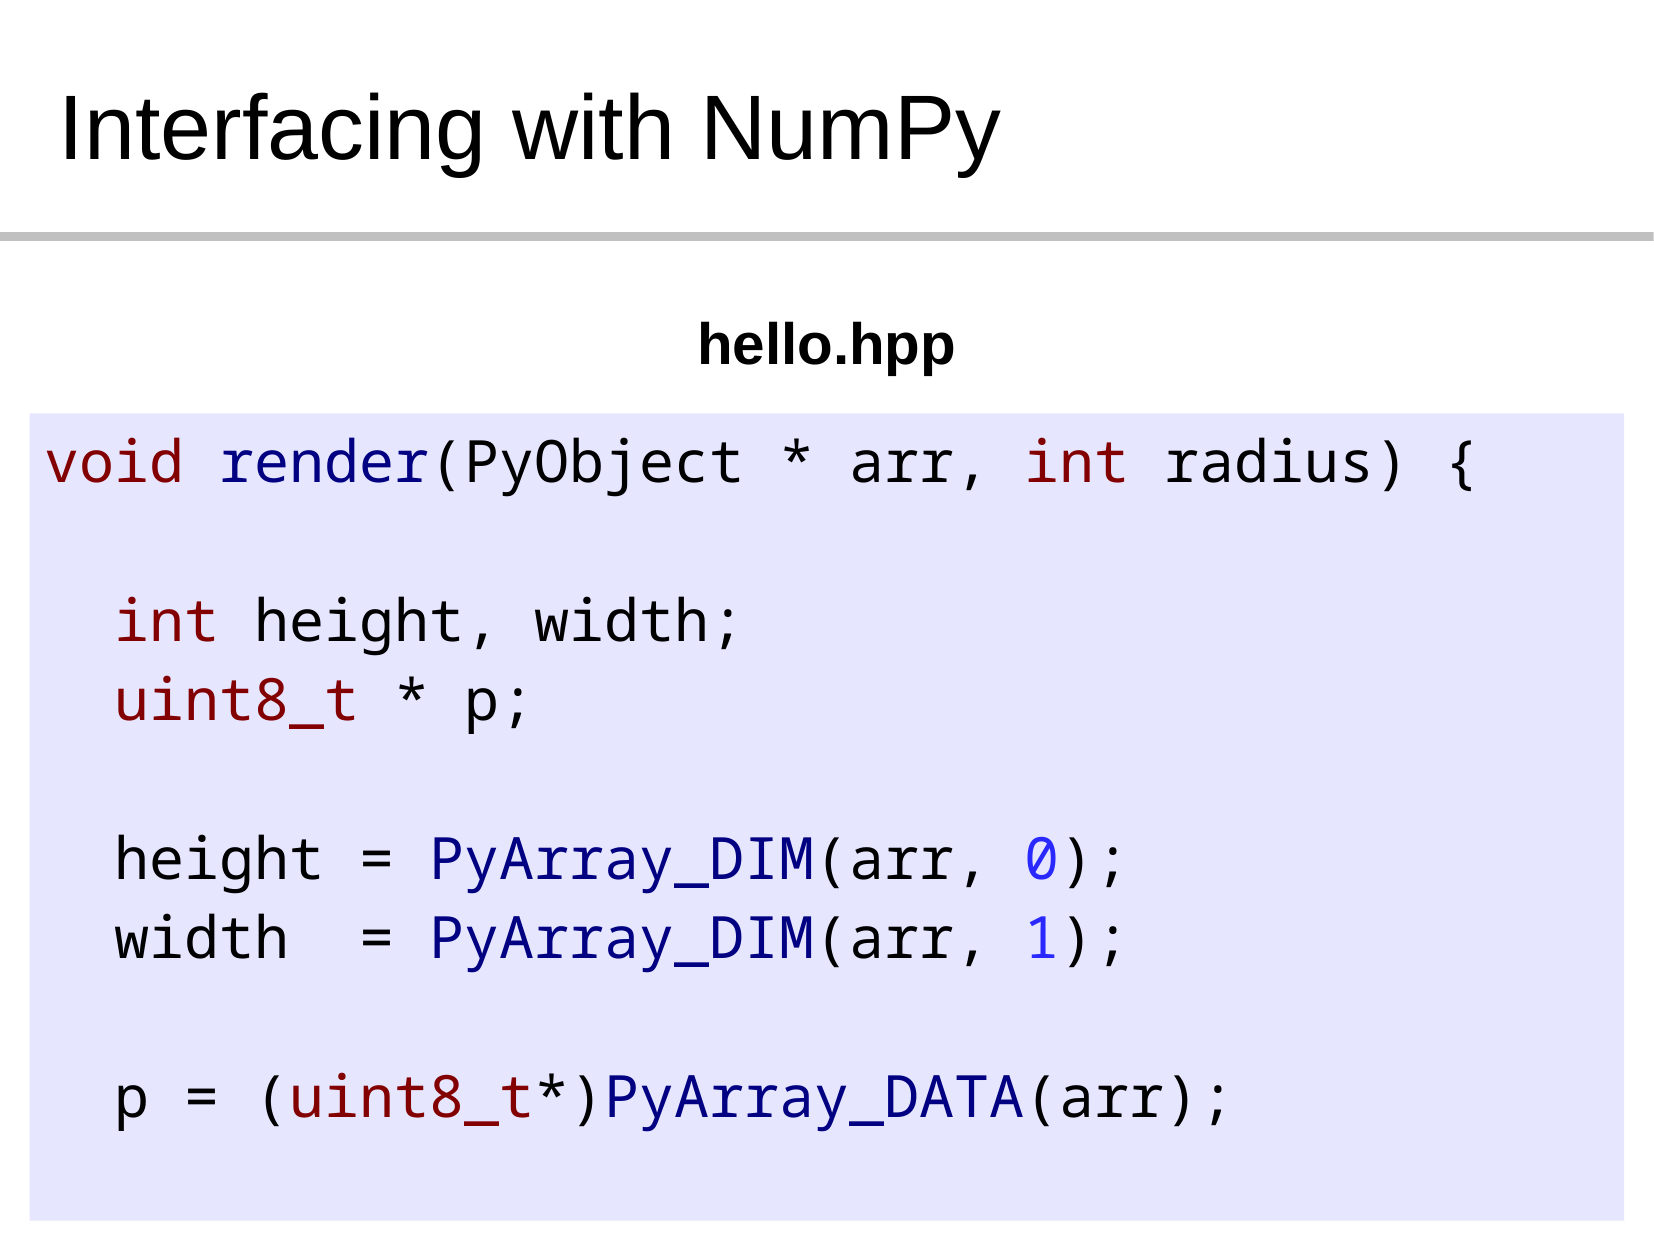

# Interfacing with NumPy
hello.hpp
void render(PyObject * arr, int radius) {
 int height, width;
 uint8_t * p;
 height = PyArray_DIM(arr, 0);
 width = PyArray_DIM(arr, 1);
 p = (uint8_t*)PyArray_DATA(arr);